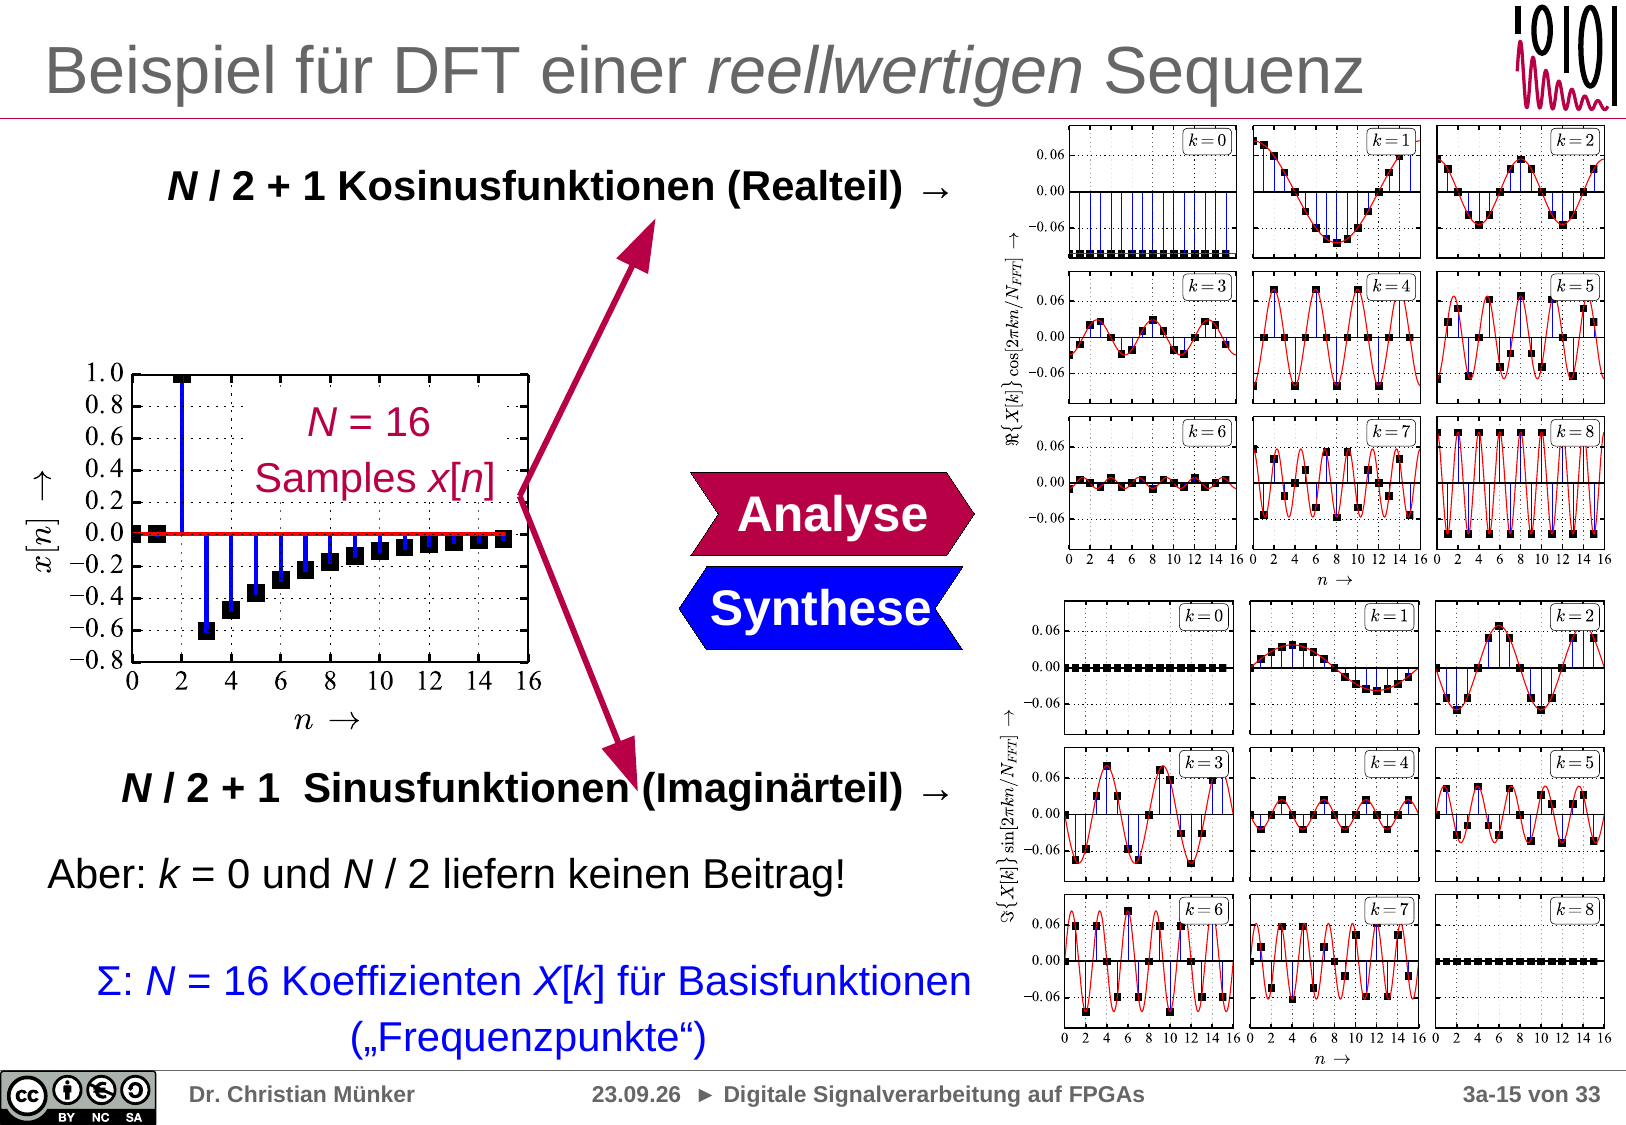

# Beispiel für DFT einer reellwertigen Sequenz
N / 2 + 1 Kosinusfunktionen (Realteil) →
N = 16
Samples x[n]
Analyse
Synthese
N / 2 + 1 Sinusfunktionen (Imaginärteil) →
Aber: k = 0 und N / 2 liefern keinen Beitrag!
Σ: N = 16 Koeffizienten X[k] für Basisfunktionen („Frequenzpunkte“)